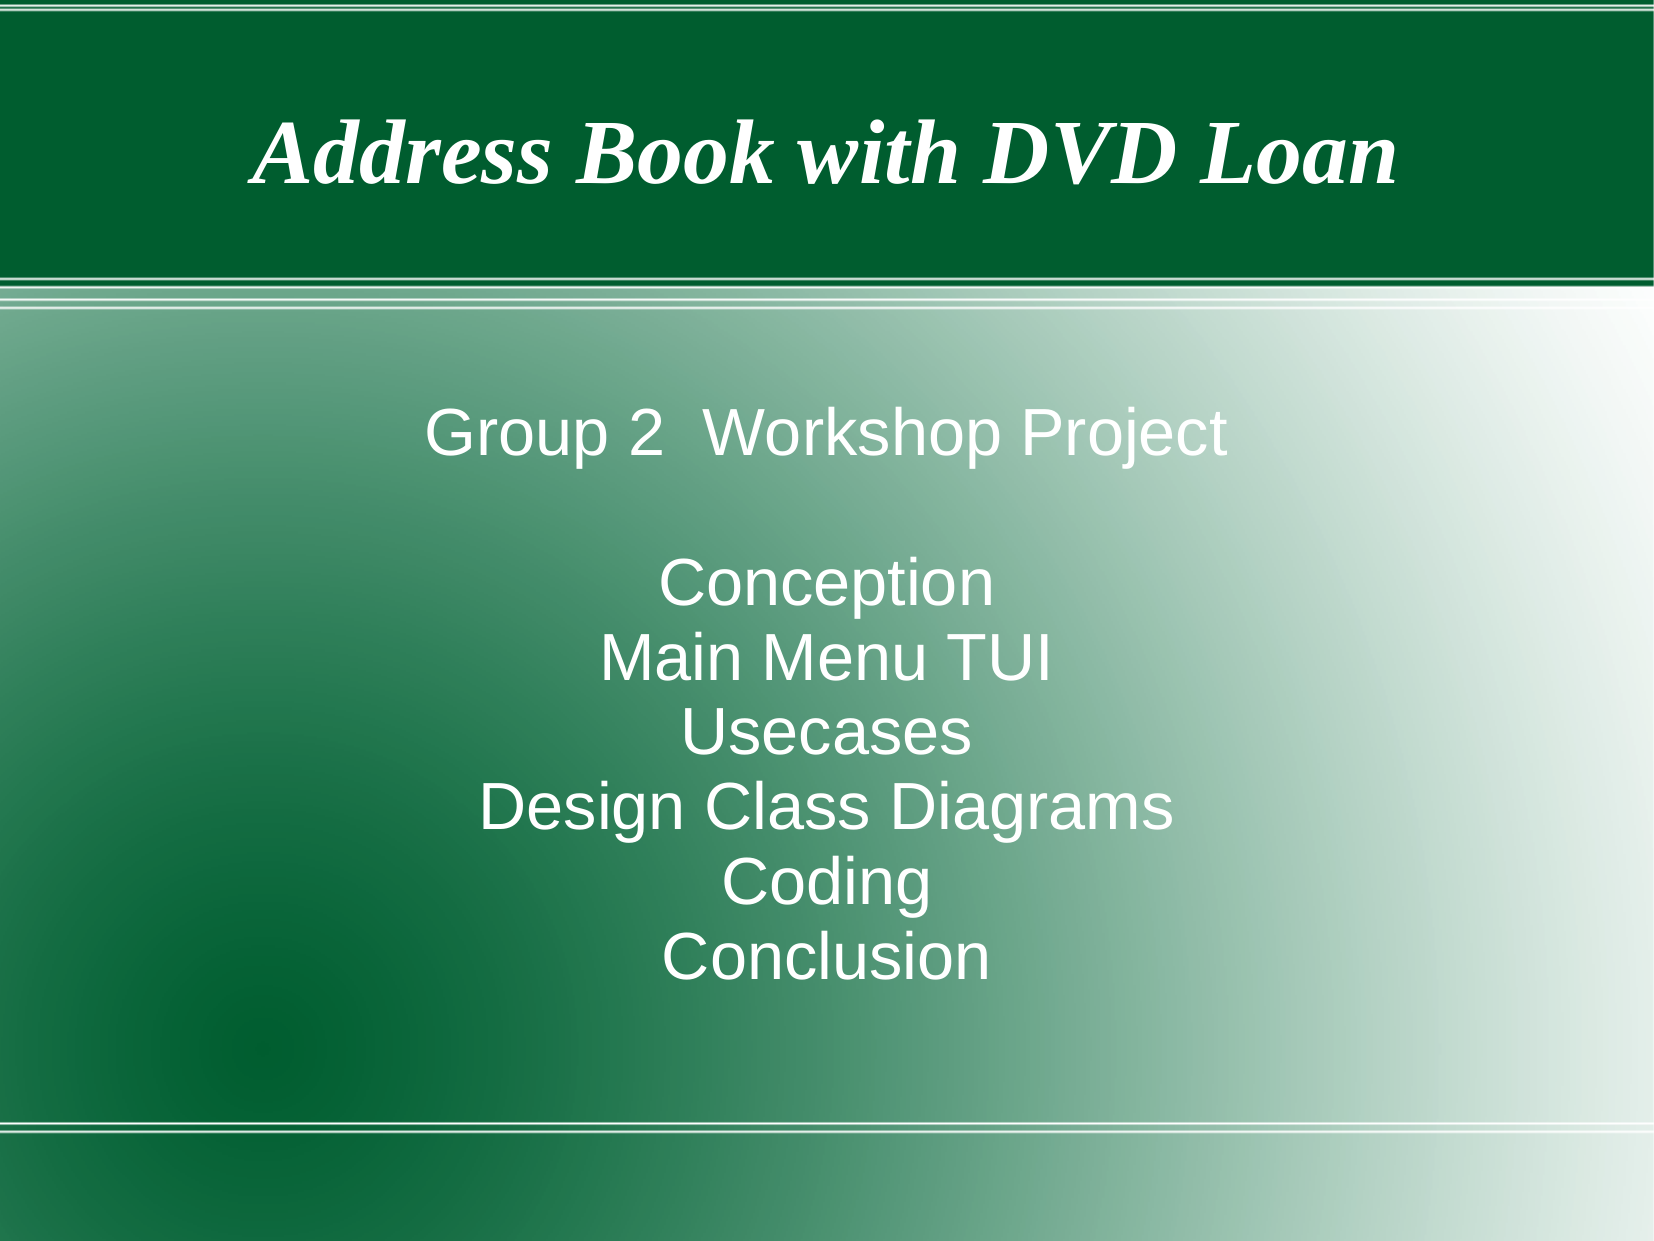

# Address Book with DVD Loan
Group 2 Workshop Project
Conception
Main Menu TUI
Usecases
Design Class Diagrams
Coding
Conclusion